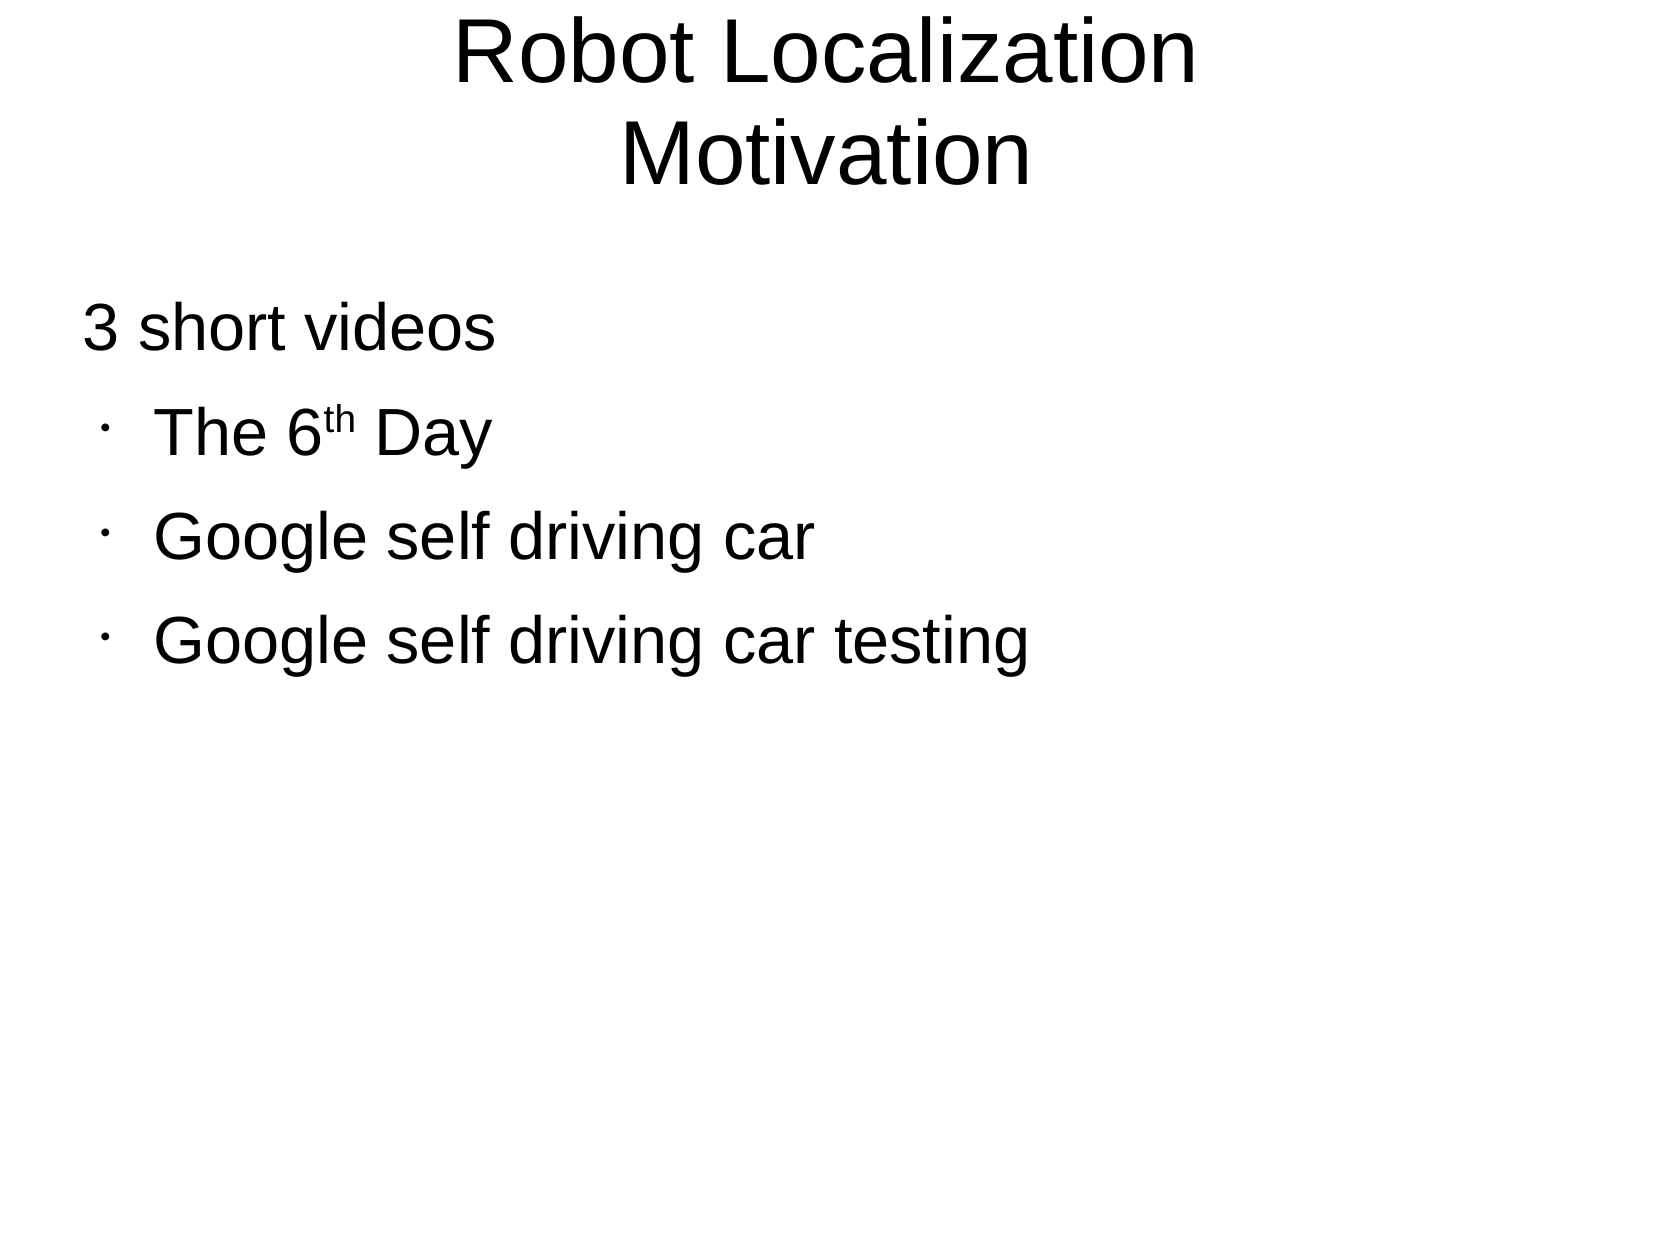

# Robot Localization Motivation
3 short videos
The 6th Day
Google self driving car
Google self driving car testing